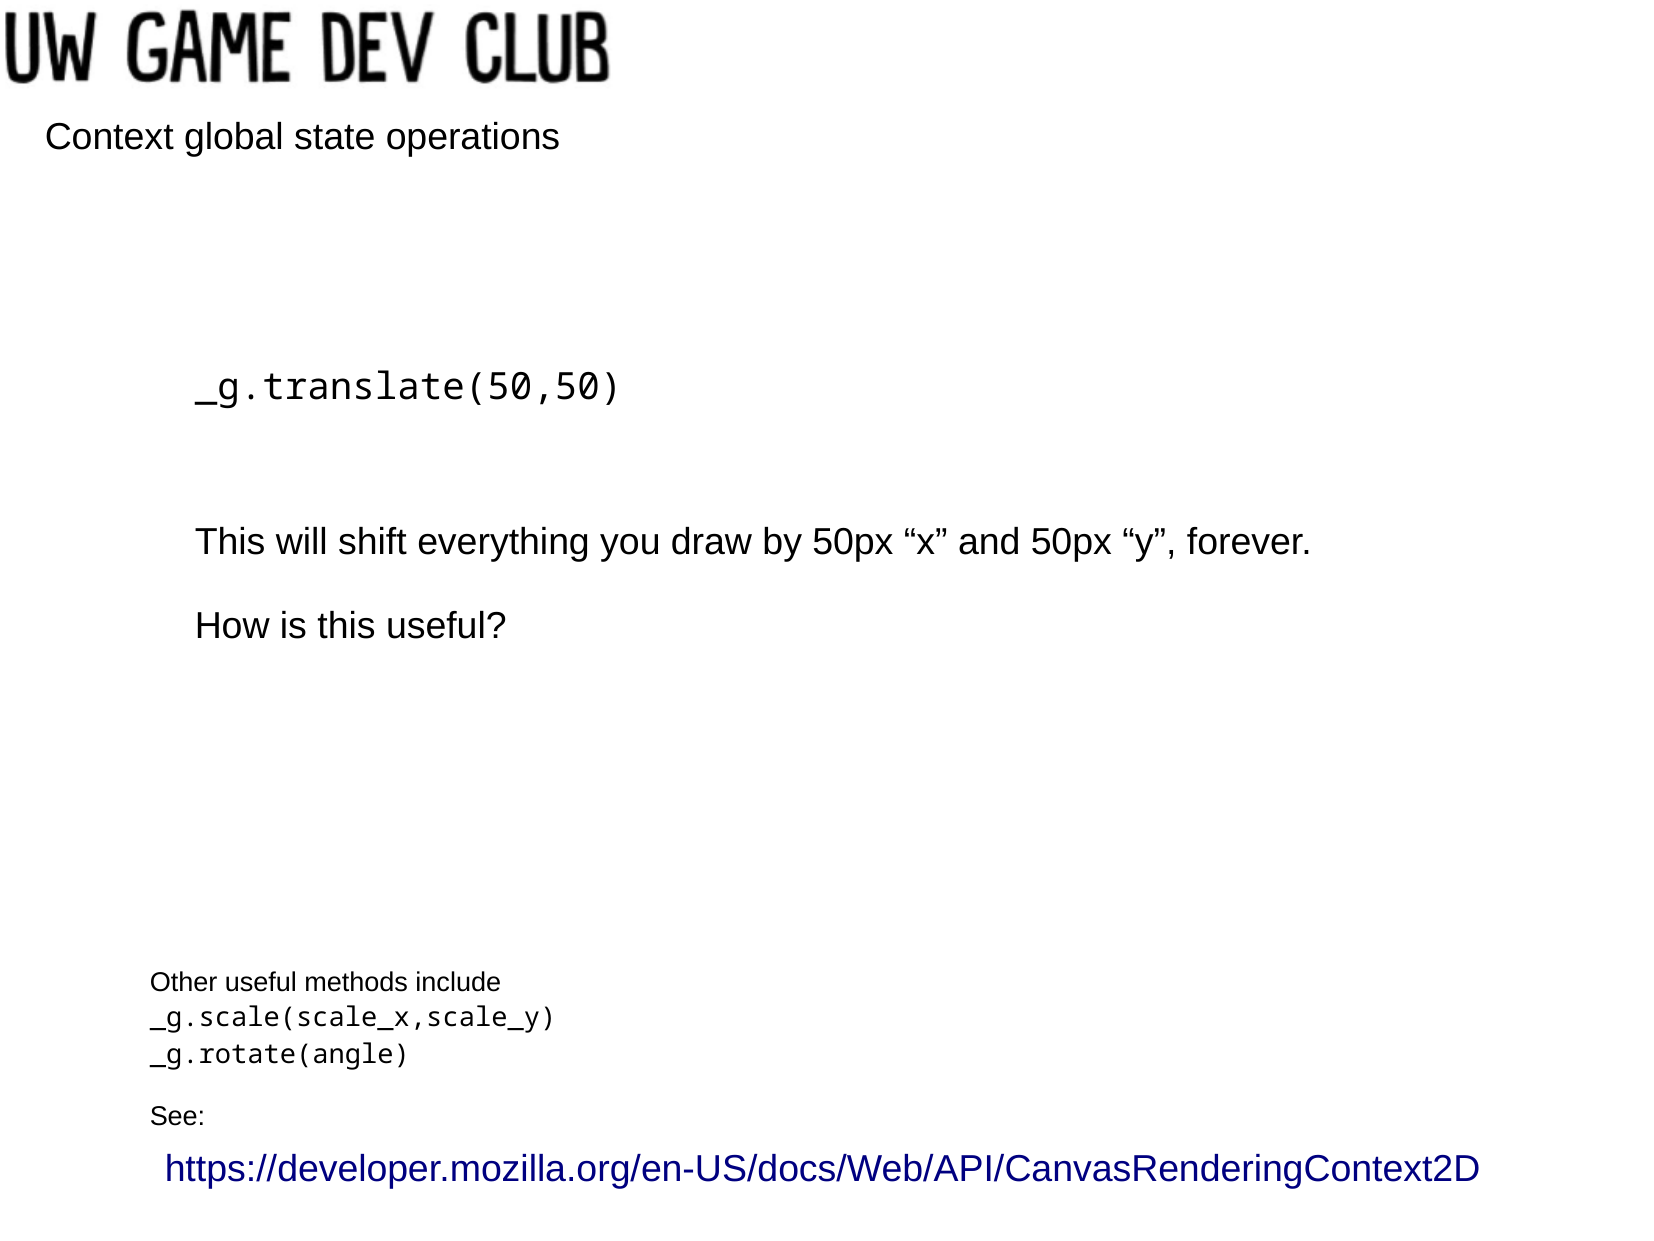

Context global state operations
_g.translate(50,50)
This will shift everything you draw by 50px “x” and 50px “y”, forever.
How is this useful?
Other useful methods include
_g.scale(scale_x,scale_y)
_g.rotate(angle)
See:
https://developer.mozilla.org/en-US/docs/Web/API/CanvasRenderingContext2D